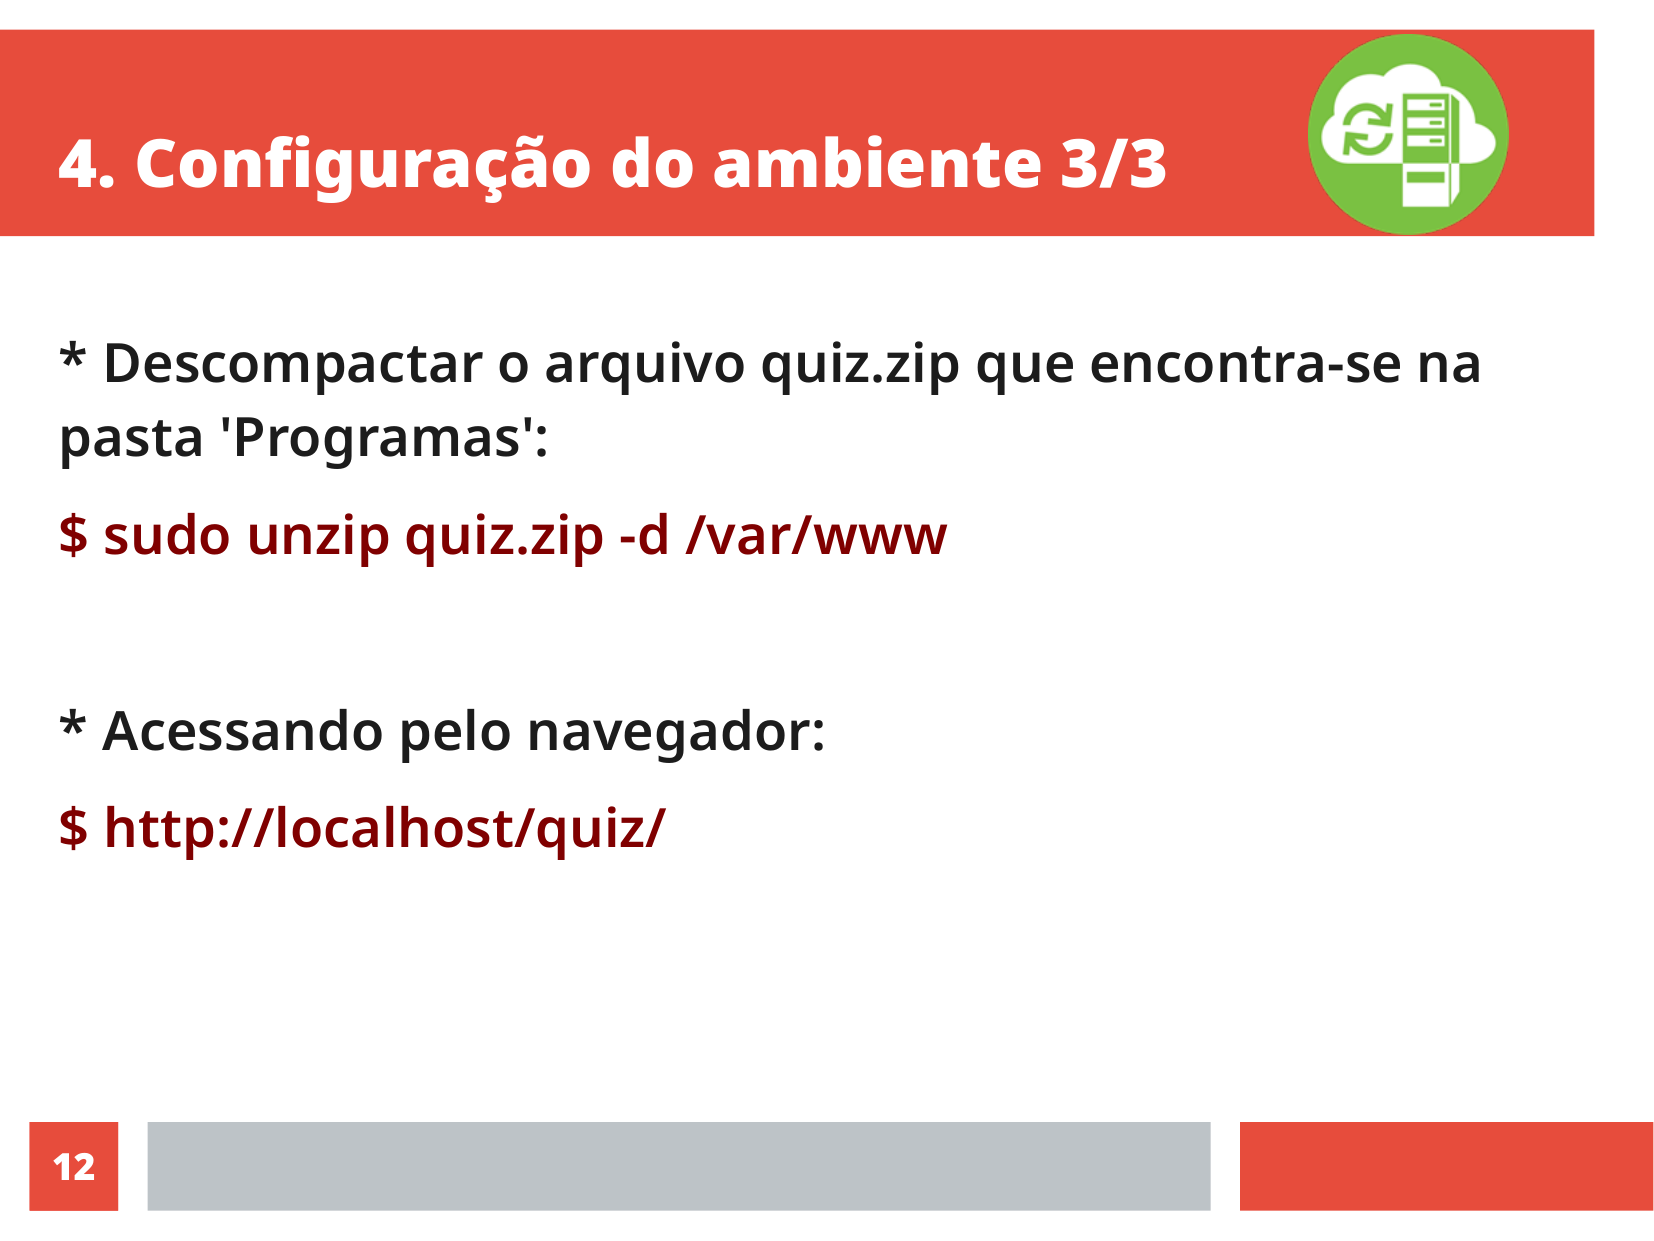

# 4. Configuração do ambiente 3/3
* Descompactar o arquivo quiz.zip que encontra-se na pasta 'Programas':
$ sudo unzip quiz.zip -d /var/www
* Acessando pelo navegador:
$ http://localhost/quiz/
12